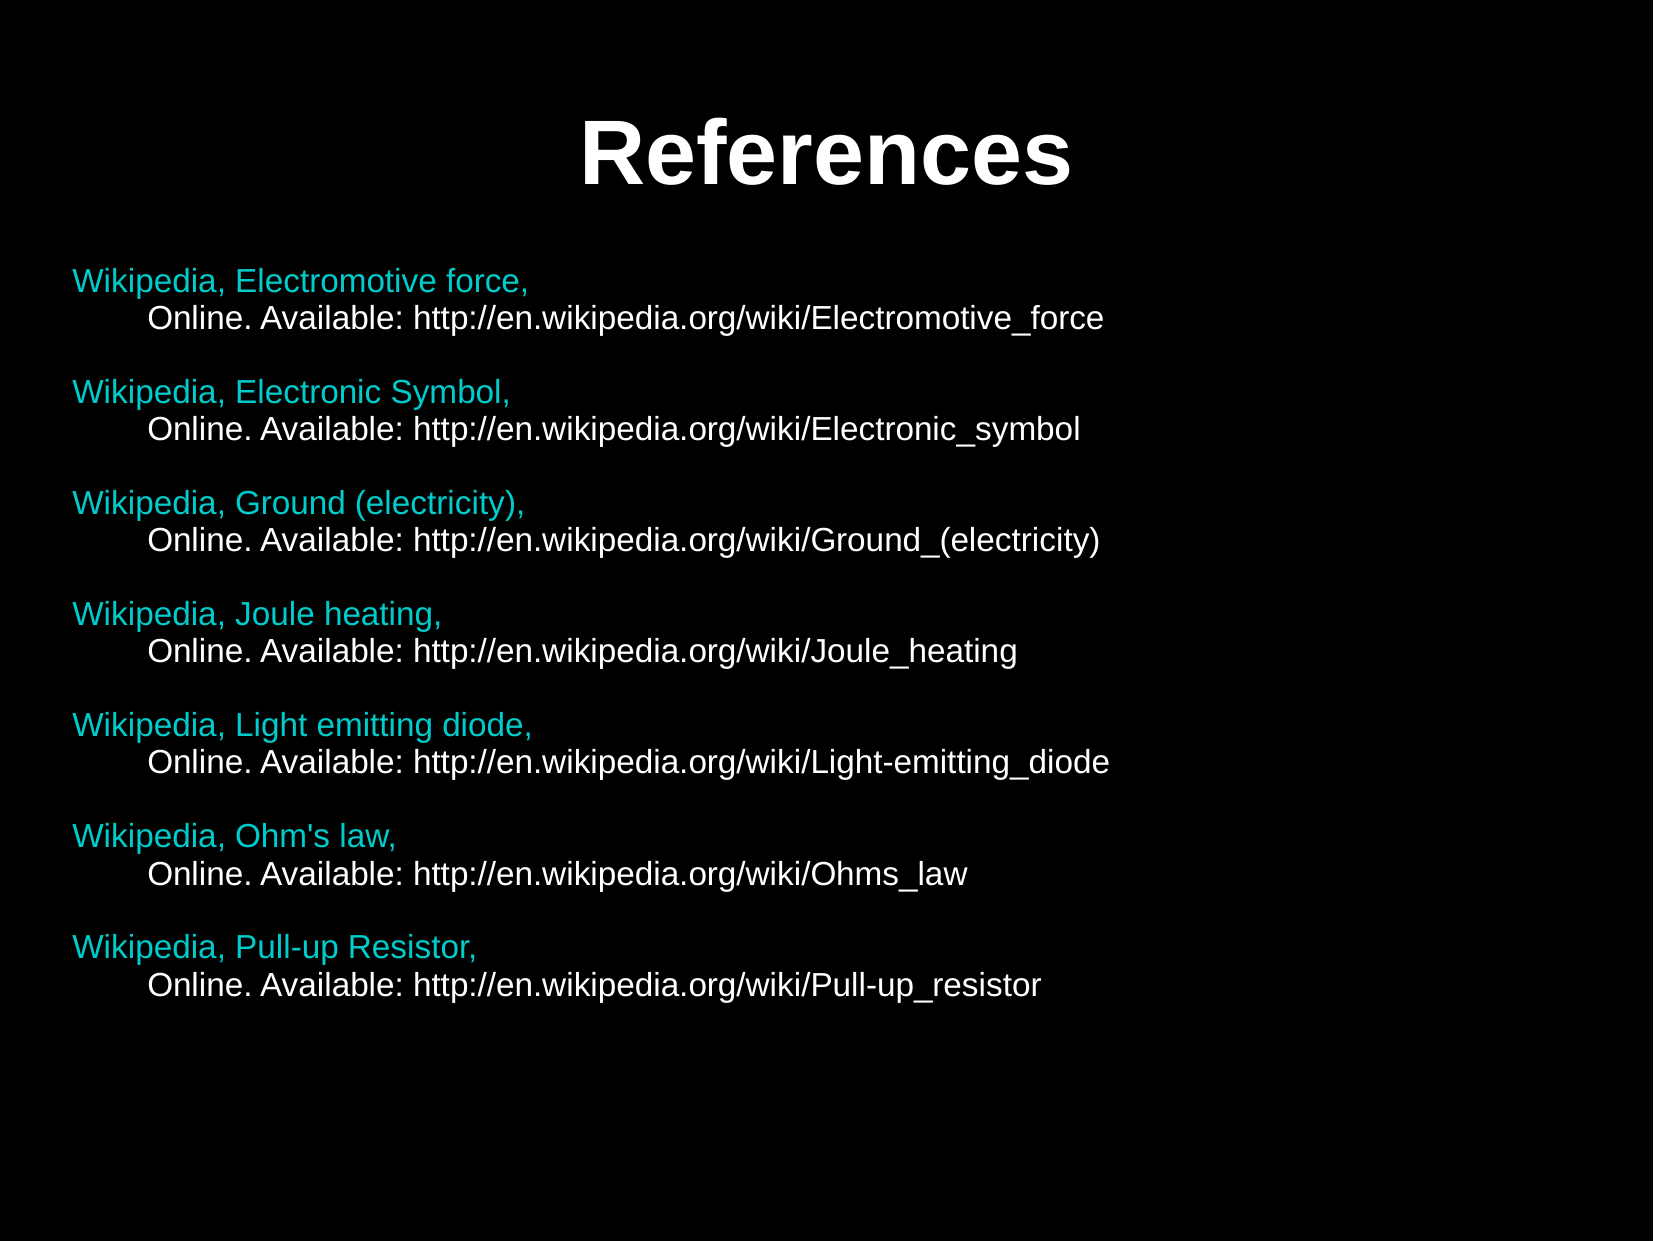

# References
Wikipedia, Electromotive force,
	Online. Available: http://en.wikipedia.org/wiki/Electromotive_force
Wikipedia, Electronic Symbol,
	Online. Available: http://en.wikipedia.org/wiki/Electronic_symbol
Wikipedia, Ground (electricity),
	Online. Available: http://en.wikipedia.org/wiki/Ground_(electricity)
Wikipedia, Joule heating,
	Online. Available: http://en.wikipedia.org/wiki/Joule_heating
Wikipedia, Light emitting diode,
	Online. Available: http://en.wikipedia.org/wiki/Light-emitting_diode
Wikipedia, Ohm's law,
	Online. Available: http://en.wikipedia.org/wiki/Ohms_law
Wikipedia, Pull-up Resistor,
	Online. Available: http://en.wikipedia.org/wiki/Pull-up_resistor